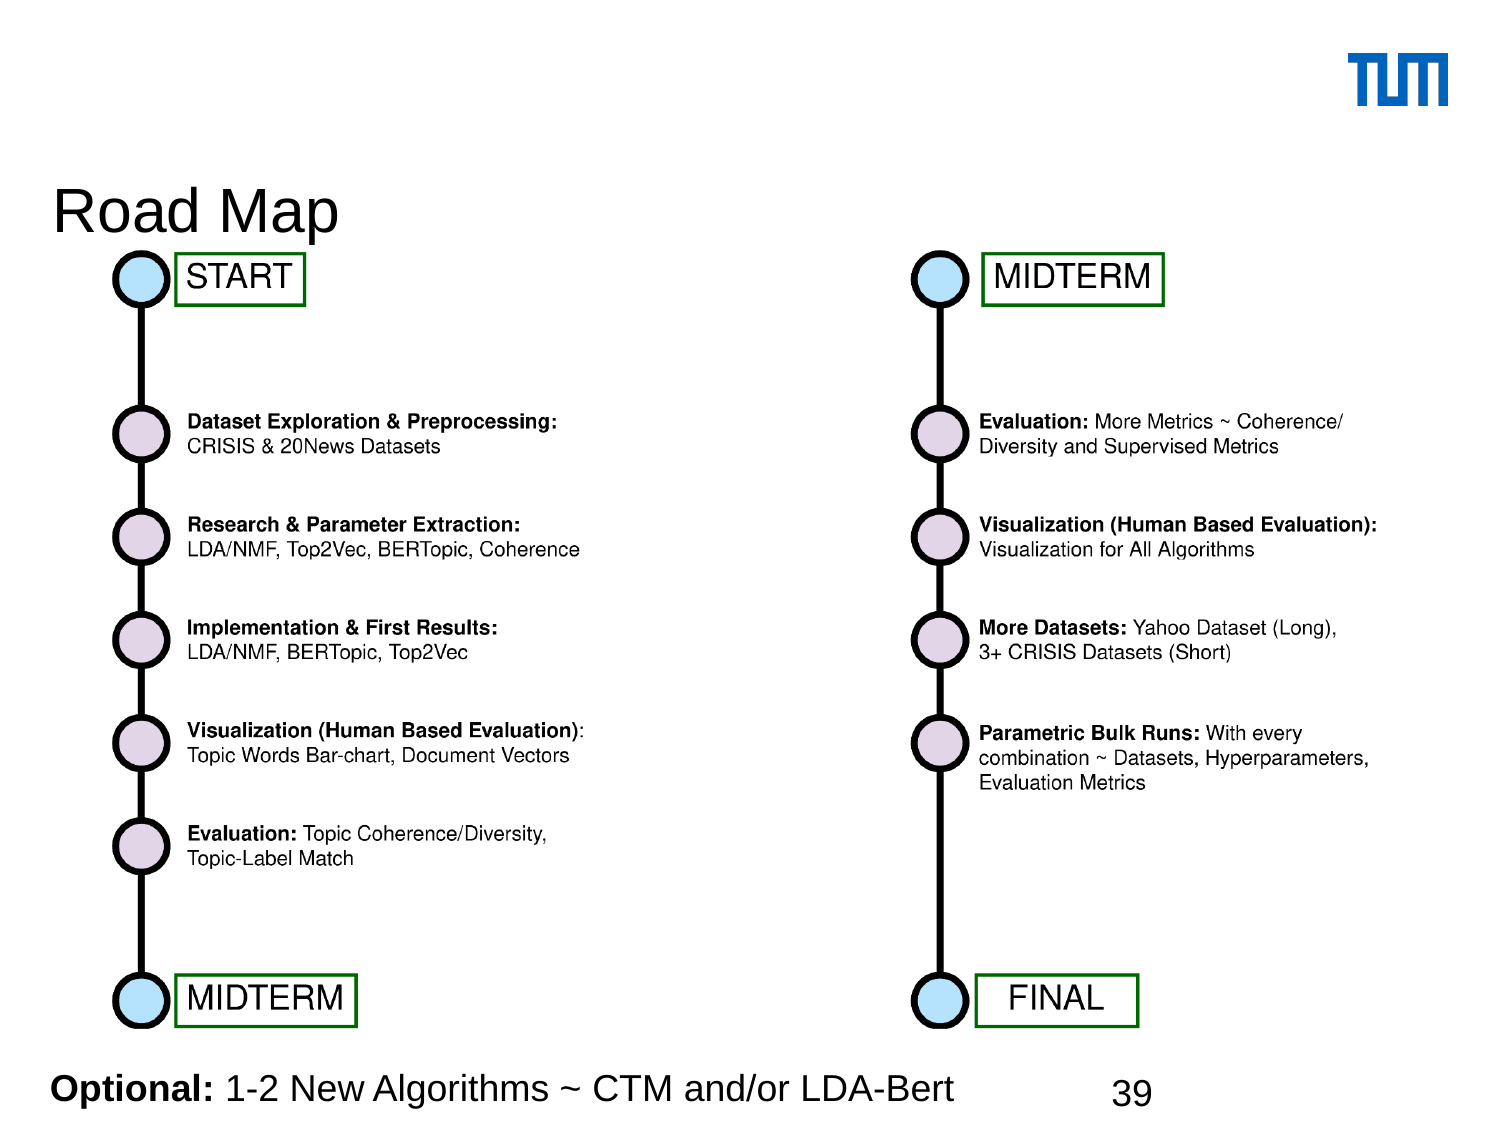

Road Map
Optional: 1-2 New Algorithms ~ CTM and/or LDA-Bert